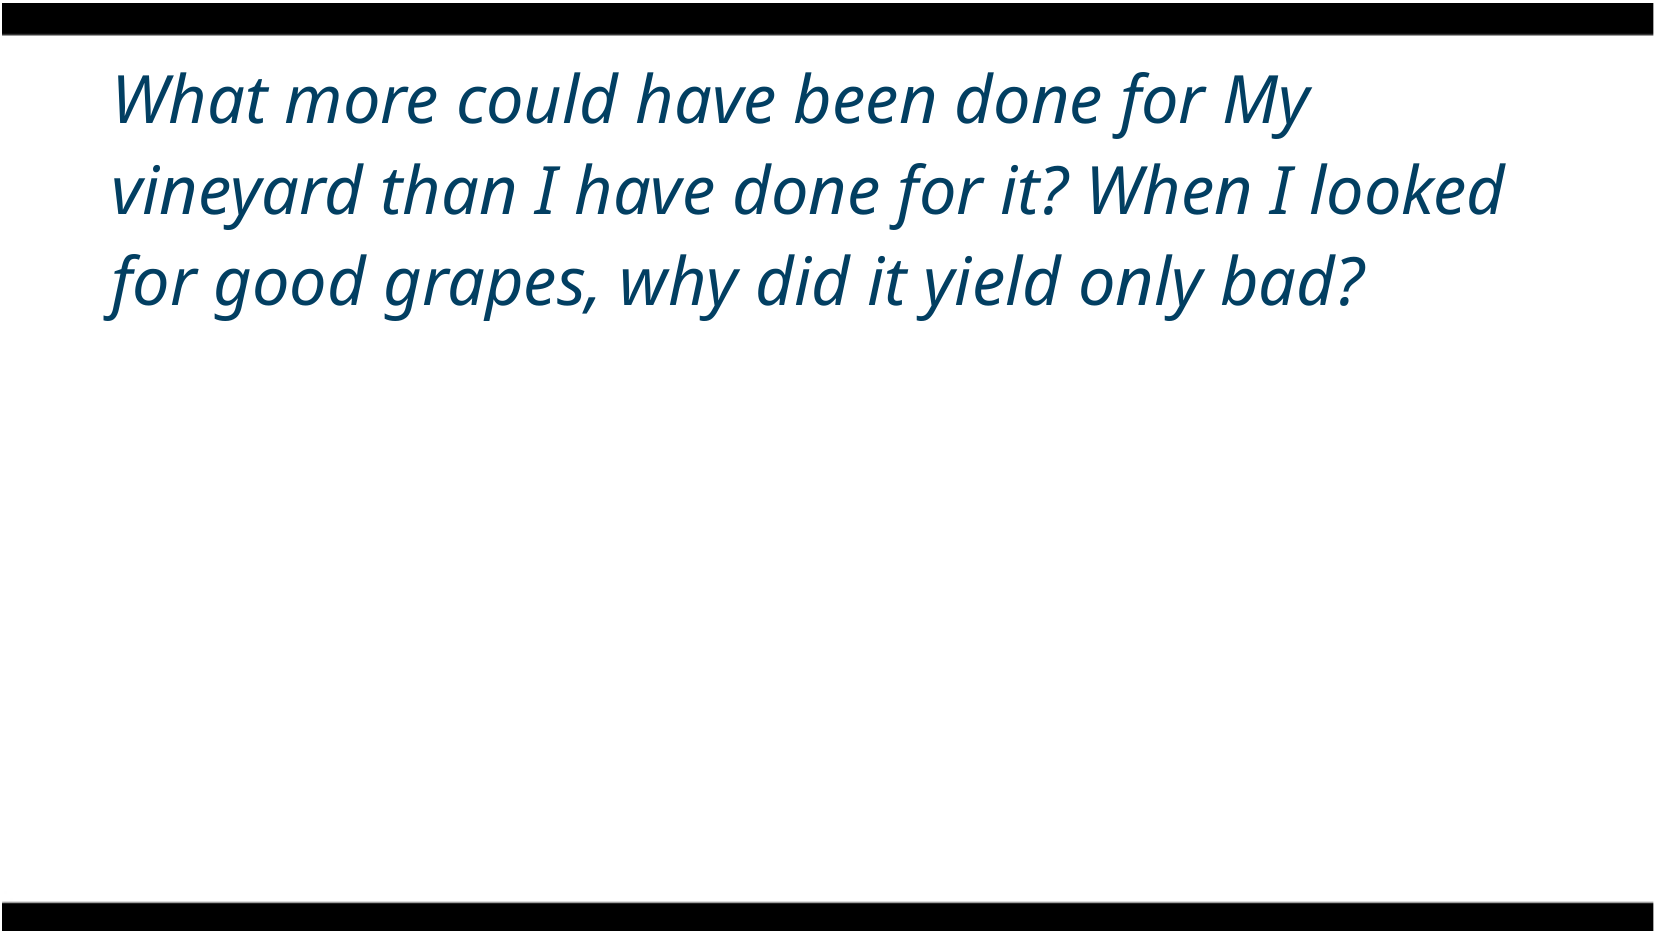

What more could have been done for My
 vineyard than I have done for it? When I looked
 for good grapes, why did it yield only bad?